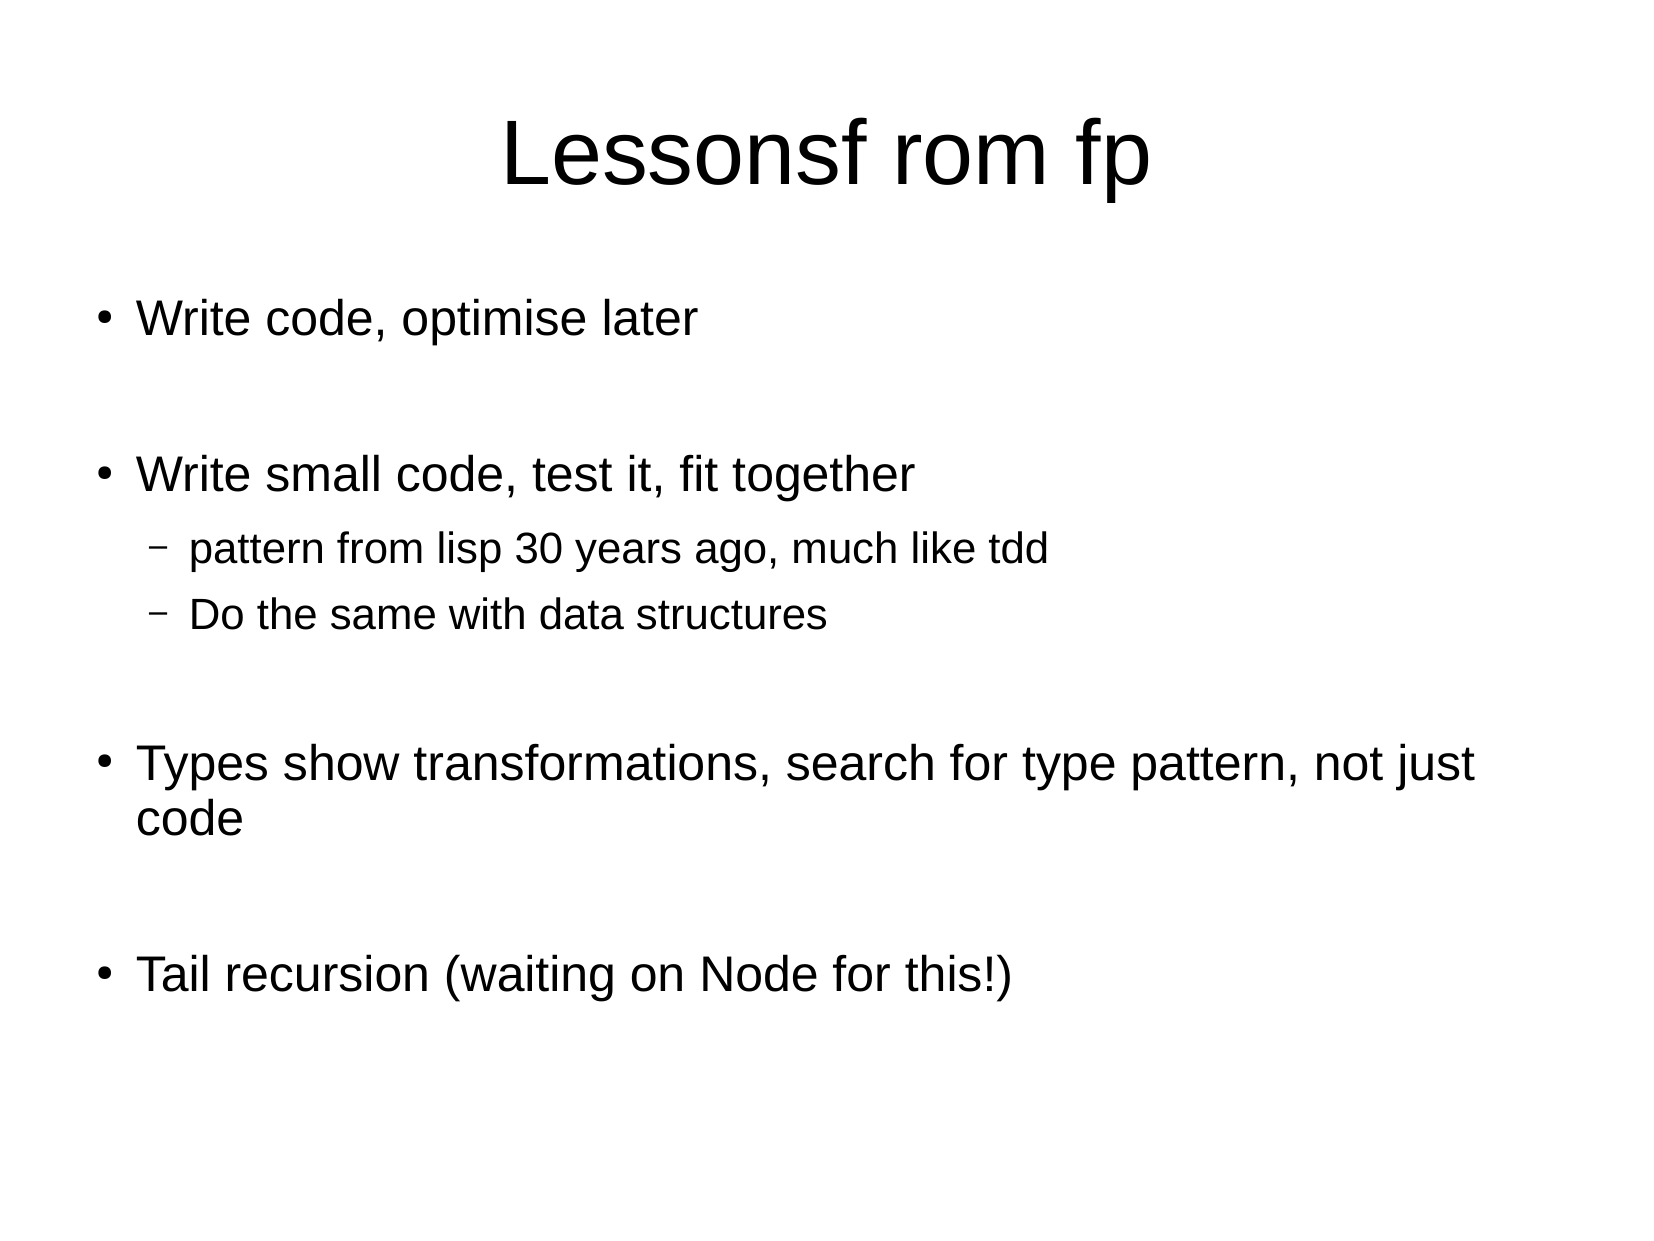

# Lessonsf rom fp
Write code, optimise later
Write small code, test it, fit together
pattern from lisp 30 years ago, much like tdd
Do the same with data structures
Types show transformations, search for type pattern, not just code
Tail recursion (waiting on Node for this!)